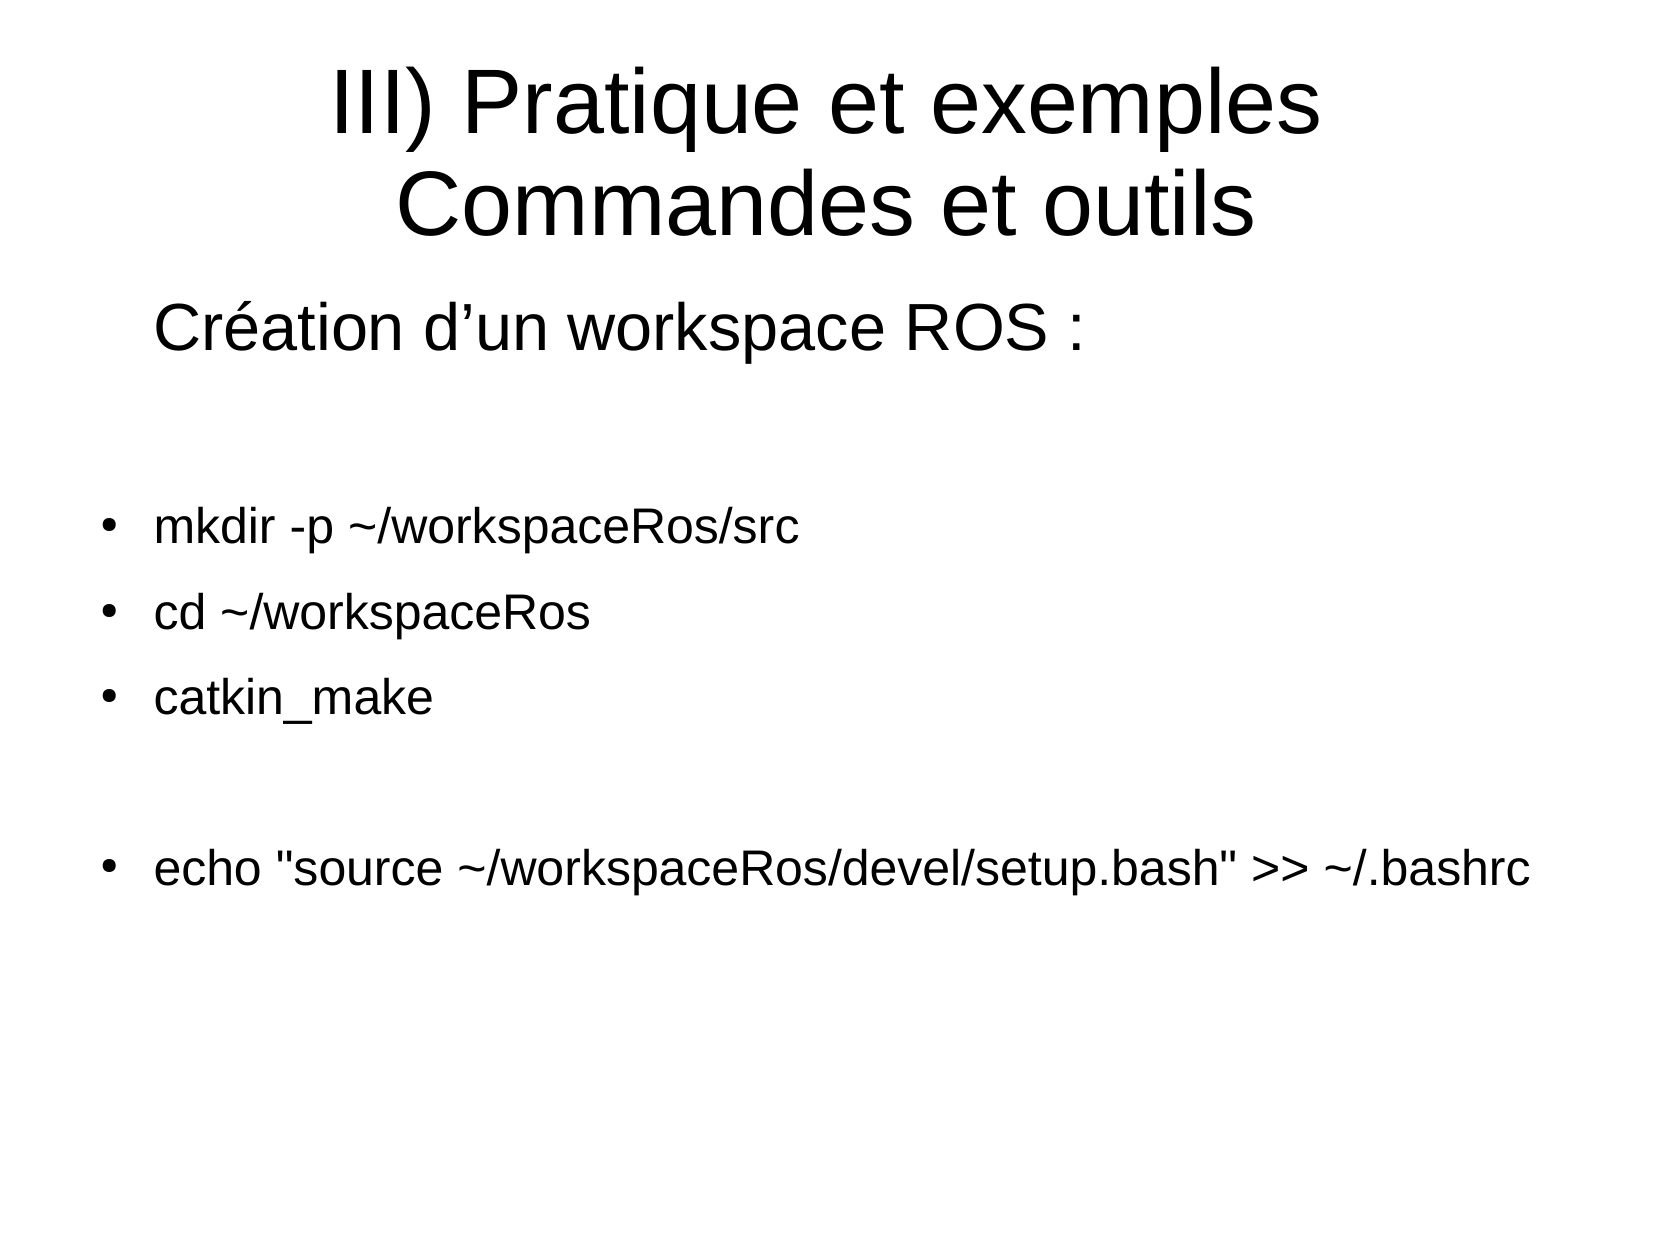

# III) Pratique et exemples Commandes et outils
Création d’un workspace ROS :
mkdir -p ~/workspaceRos/src
cd ~/workspaceRos
catkin_make
echo "source ~/workspaceRos/devel/setup.bash" >> ~/.bashrc